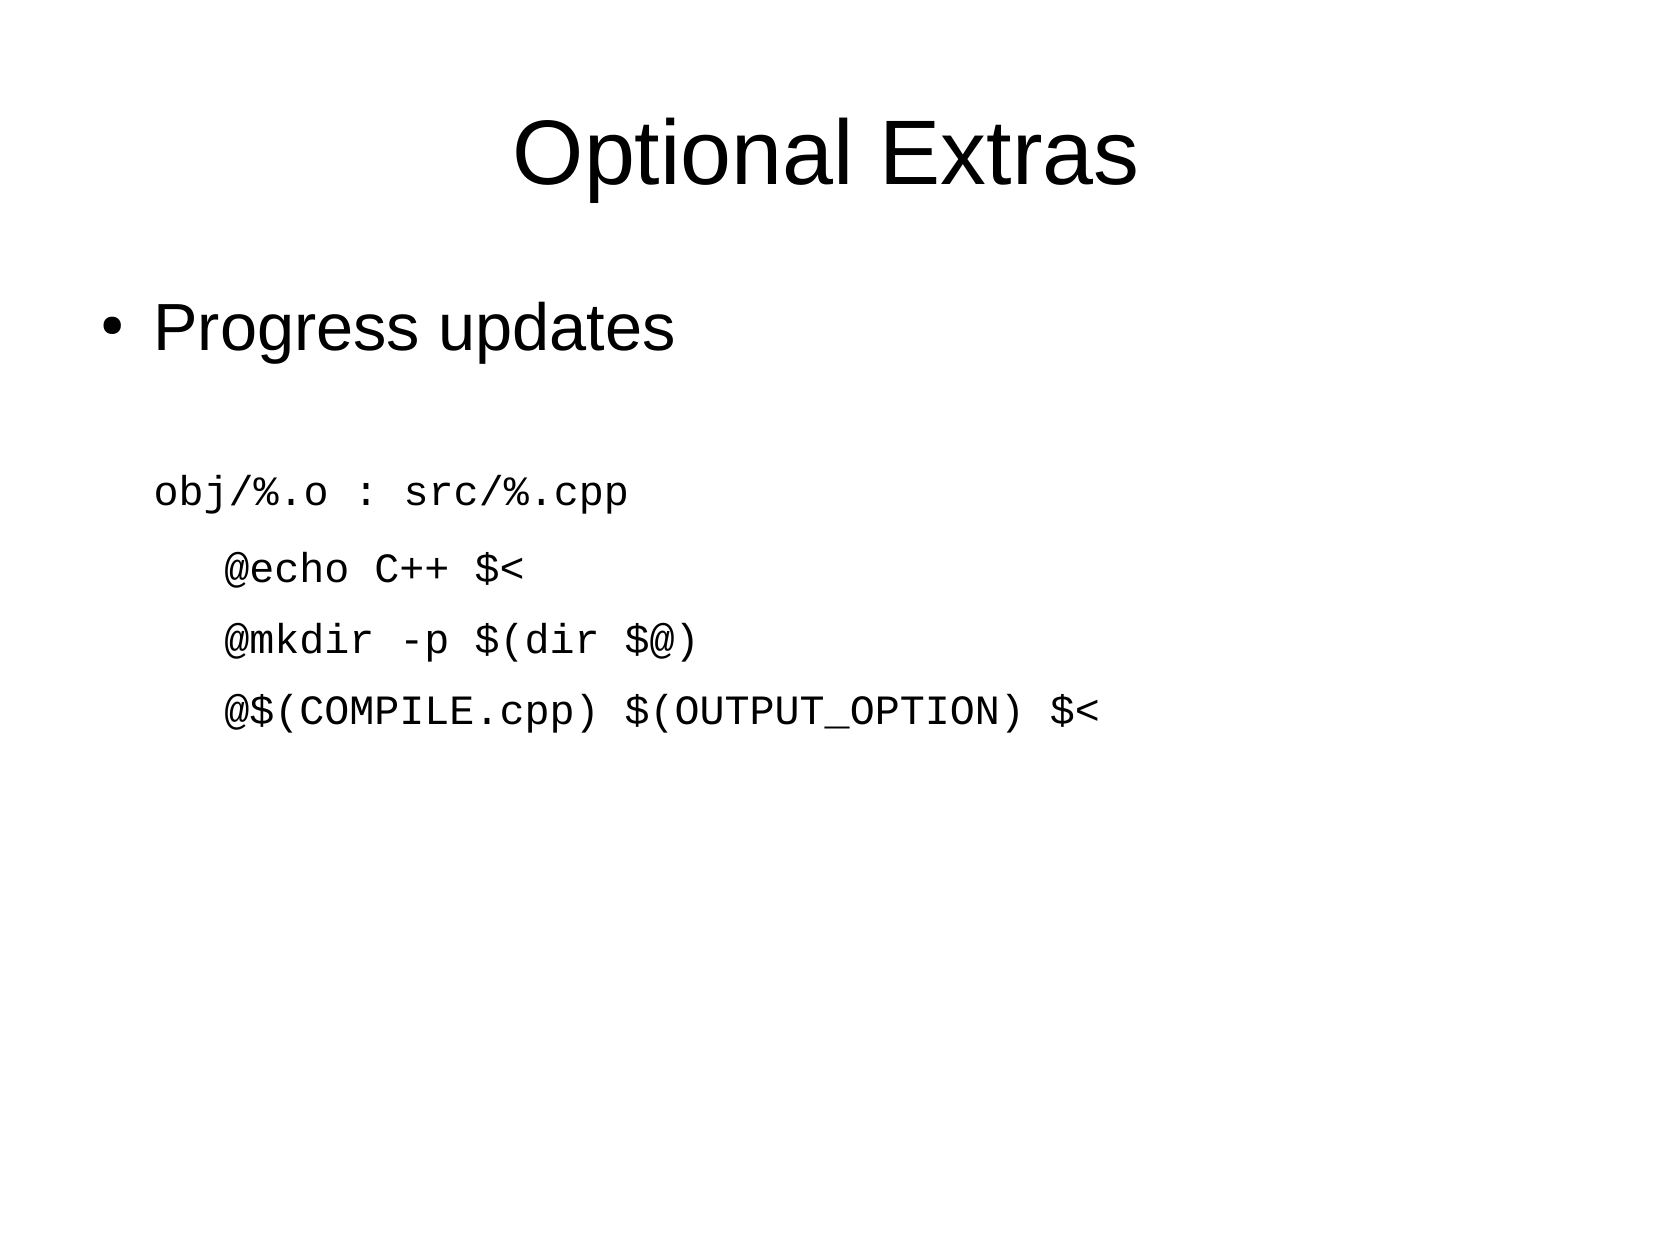

# Optional Extras
Progress updates
obj/%.o : src/%.cpp
@echo C++ $<
@mkdir -p $(dir $@)
@$(COMPILE.cpp) $(OUTPUT_OPTION) $<